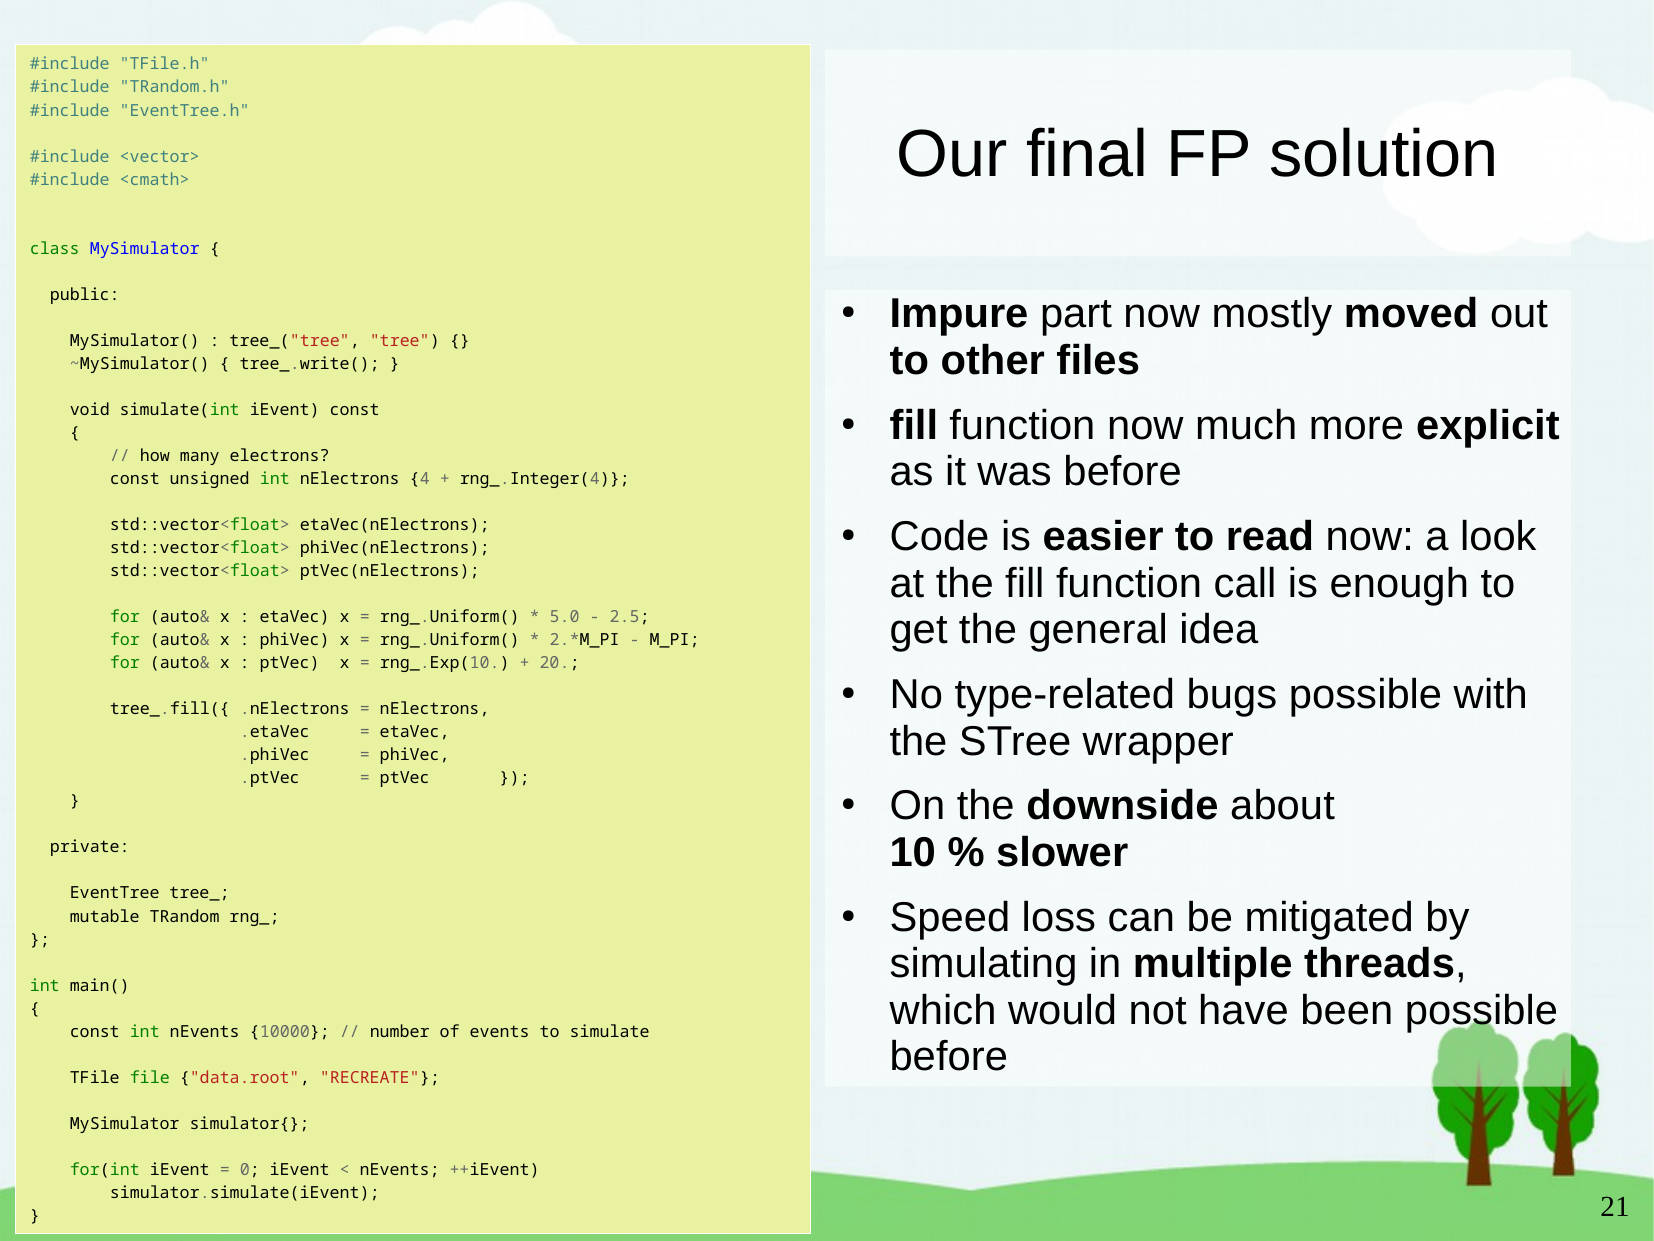

#include "TFile.h"
#include "TRandom.h"
#include "EventTree.h"
#include <vector>
#include <cmath>
class MySimulator {
 public:
 MySimulator() : tree_("tree", "tree") {}
 ~MySimulator() { tree_.write(); }
 void simulate(int iEvent) const
 {
 // how many electrons?
 const unsigned int nElectrons {4 + rng_.Integer(4)};
 std::vector<float> etaVec(nElectrons);
 std::vector<float> phiVec(nElectrons);
 std::vector<float> ptVec(nElectrons);
 for (auto& x : etaVec) x = rng_.Uniform() * 5.0 - 2.5;
 for (auto& x : phiVec) x = rng_.Uniform() * 2.*M_PI - M_PI;
 for (auto& x : ptVec) x = rng_.Exp(10.) + 20.;
 tree_.fill({ .nElectrons = nElectrons,
 .etaVec = etaVec,
 .phiVec = phiVec,
 .ptVec = ptVec });
 }
 private:
 EventTree tree_;
 mutable TRandom rng_;
};
int main()
{
 const int nEvents {10000}; // number of events to simulate
 TFile file {"data.root", "RECREATE"};
 MySimulator simulator{};
 for(int iEvent = 0; iEvent < nEvents; ++iEvent)
 simulator.simulate(iEvent);
}
# Our final FP solution
Impure part now mostly moved out to other files
fill function now much more explicit as it was before
Code is easier to read now: a look at the fill function call is enough to get the general idea
No type-related bugs possible with the STree wrapper
On the downside about
10 % slower
Speed loss can be mitigated by simulating in multiple threads, which would not have been possible before
21